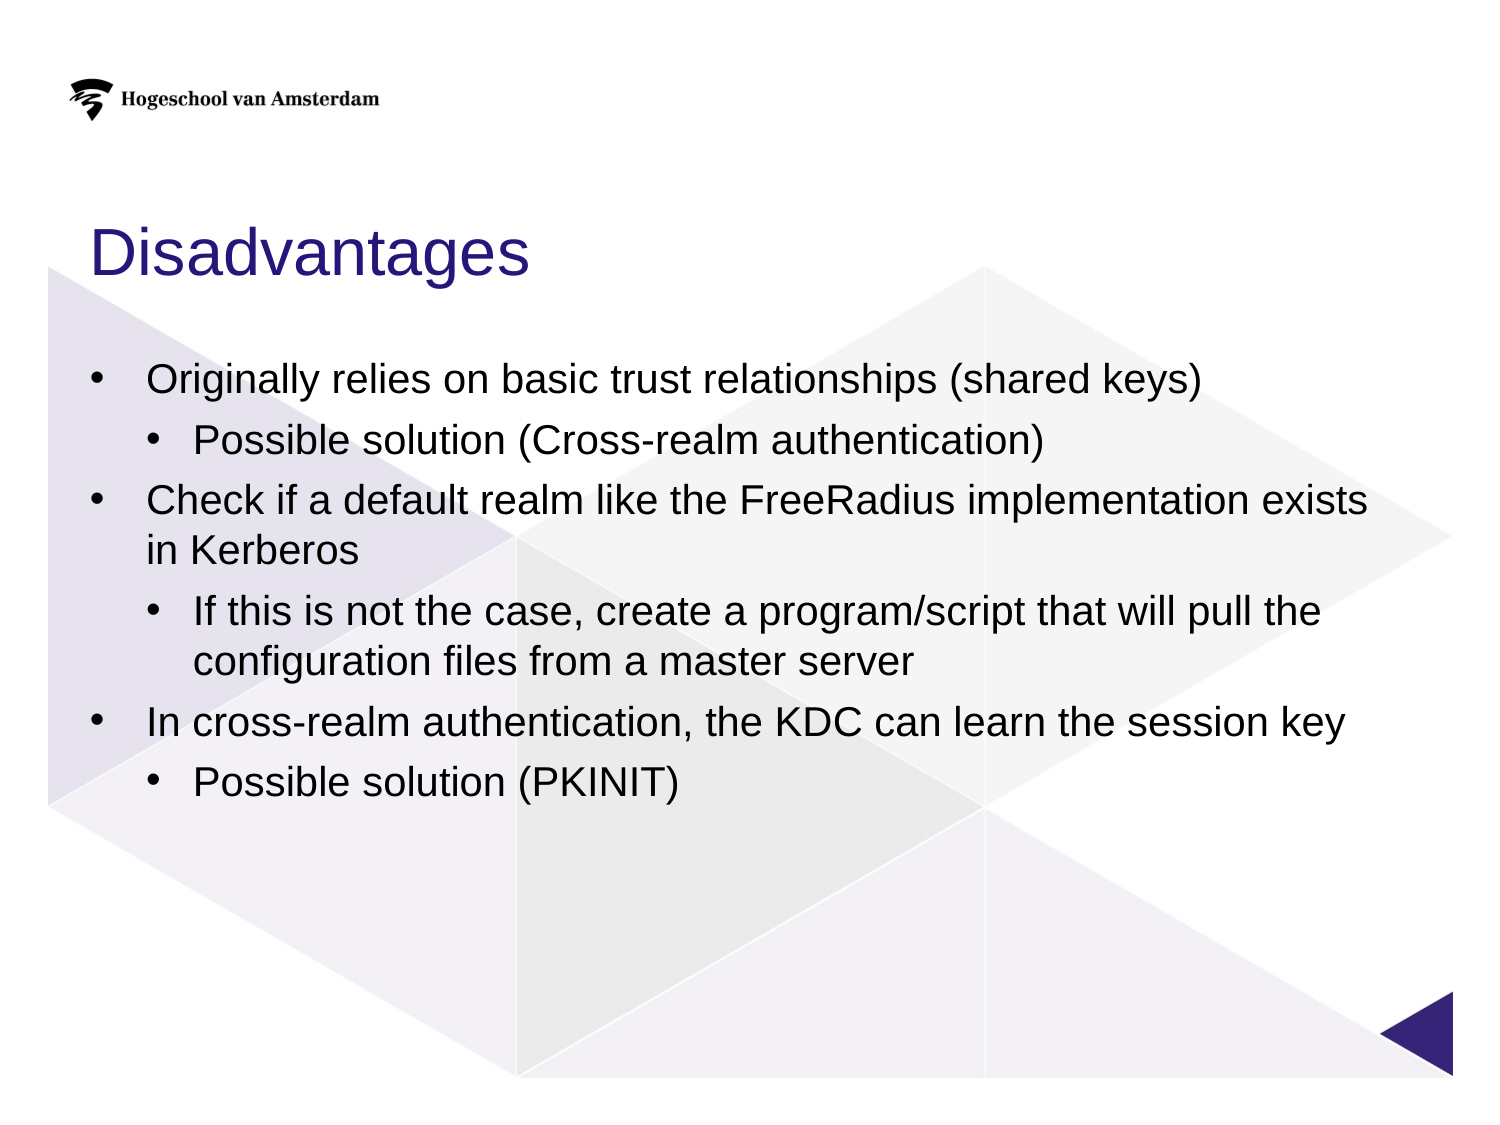

# Disadvantages
Originally relies on basic trust relationships (shared keys)
Possible solution (Cross-realm authentication)
Check if a default realm like the FreeRadius implementation exists in Kerberos
If this is not the case, create a program/script that will pull the configuration files from a master server
In cross-realm authentication, the KDC can learn the session key
Possible solution (PKINIT)